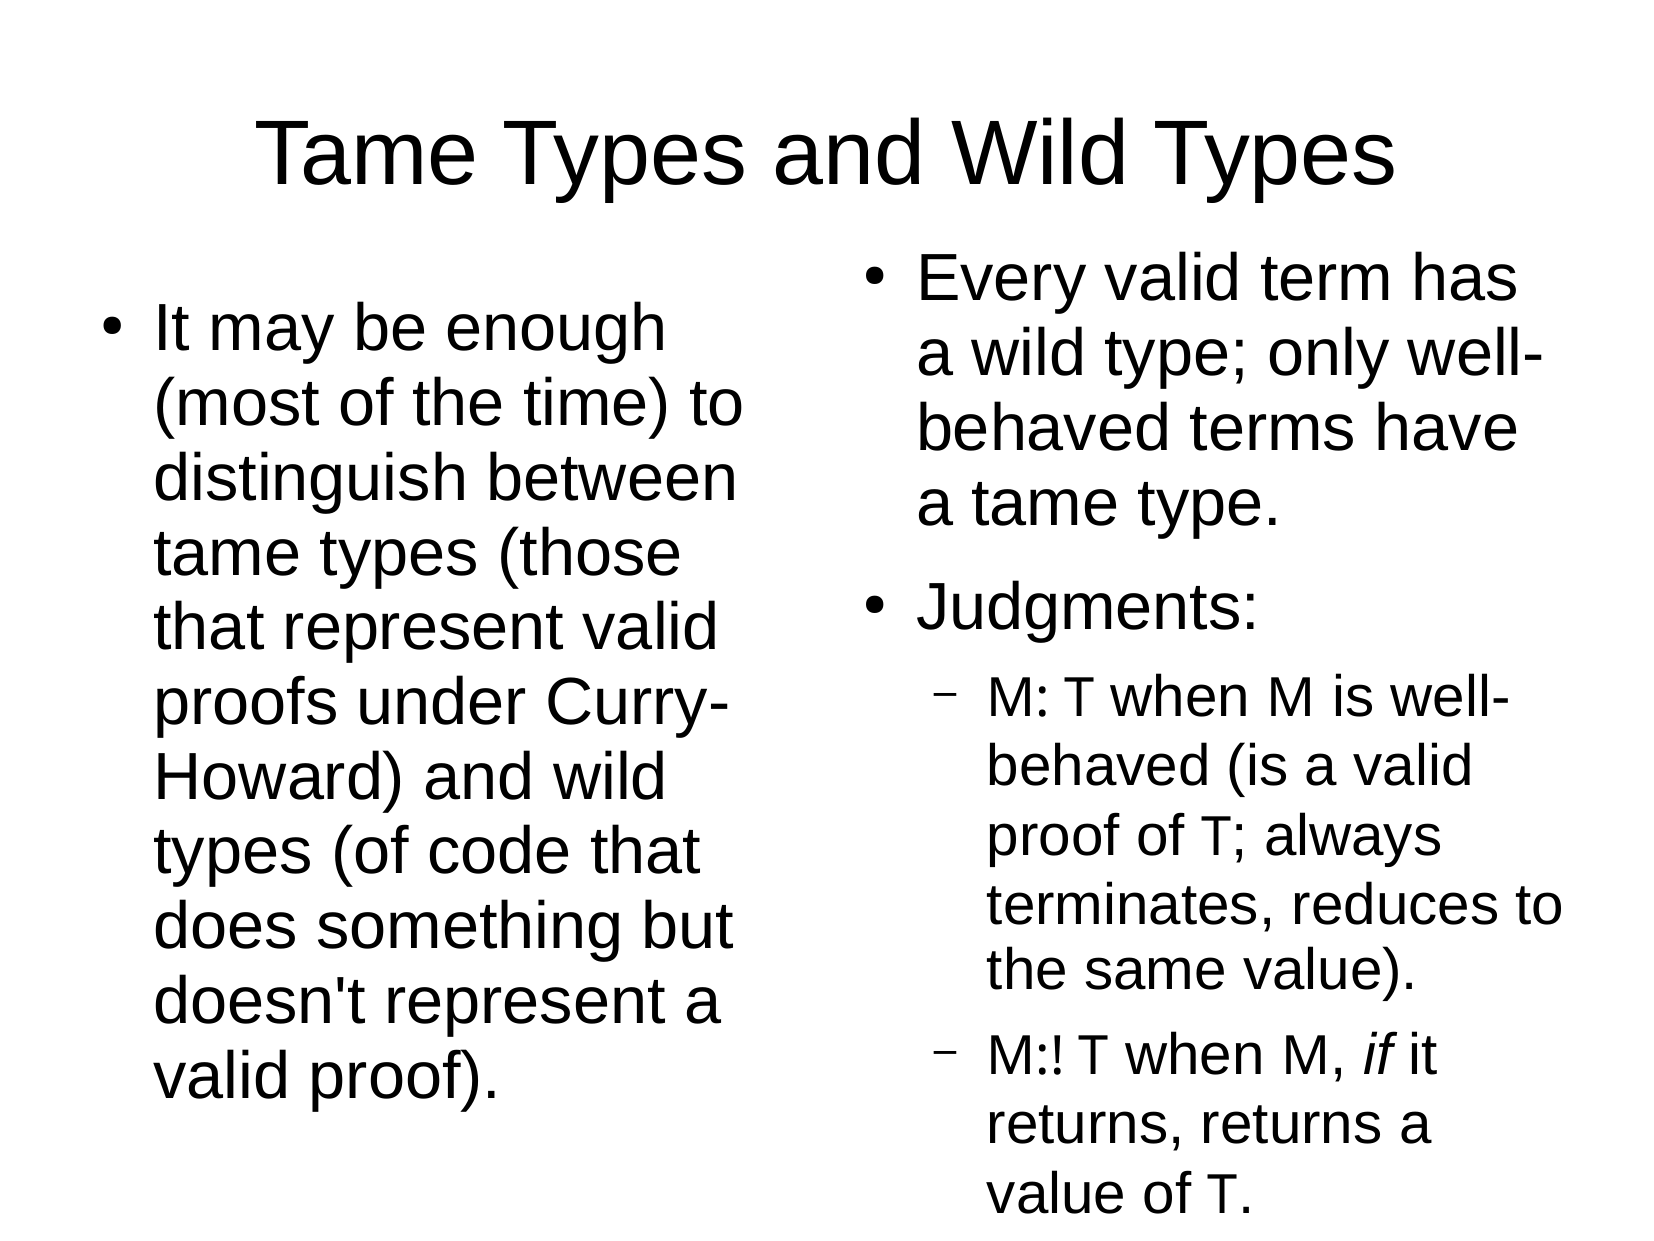

# Tame Types and Wild Types
Every valid term has a wild type; only well-behaved terms have a tame type.
Judgments:
M: T when M is well-behaved (is a valid proof of T; always terminates, reduces to the same value).
M:! T when M, if it returns, returns a value of T.
It may be enough (most of the time) to distinguish between tame types (those that represent valid proofs under Curry-Howard) and wild types (of code that does something but doesn't represent a valid proof).